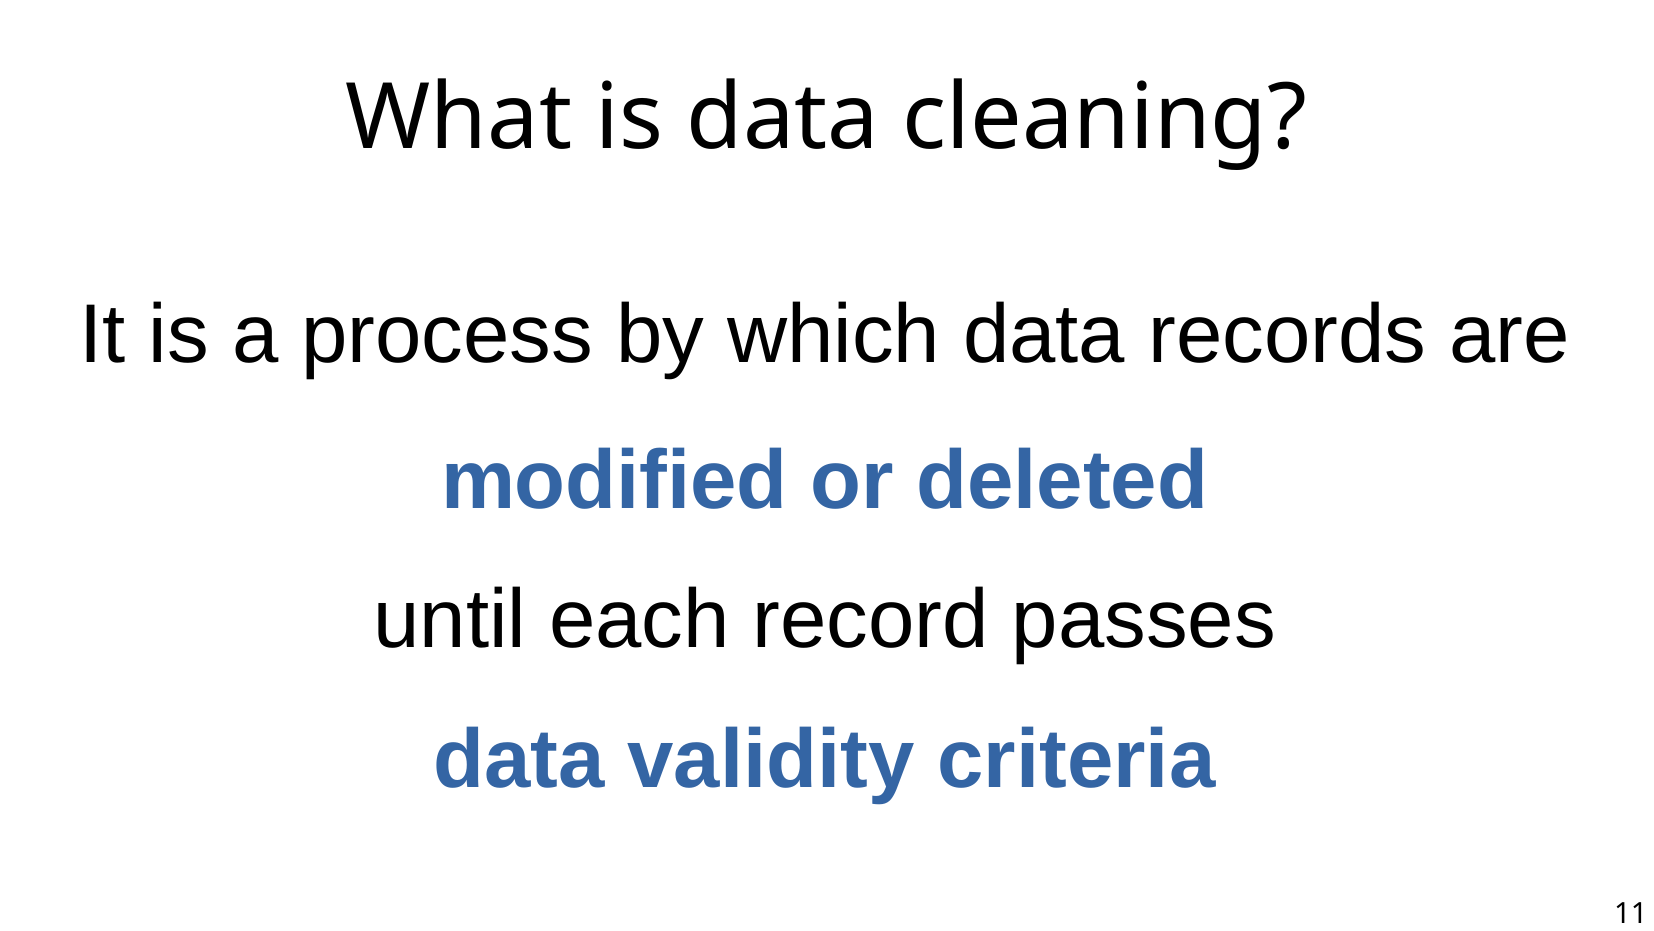

# What is data cleaning?
It is a process by which data records are
modified or deleted
until each record passes
data validity criteria
11